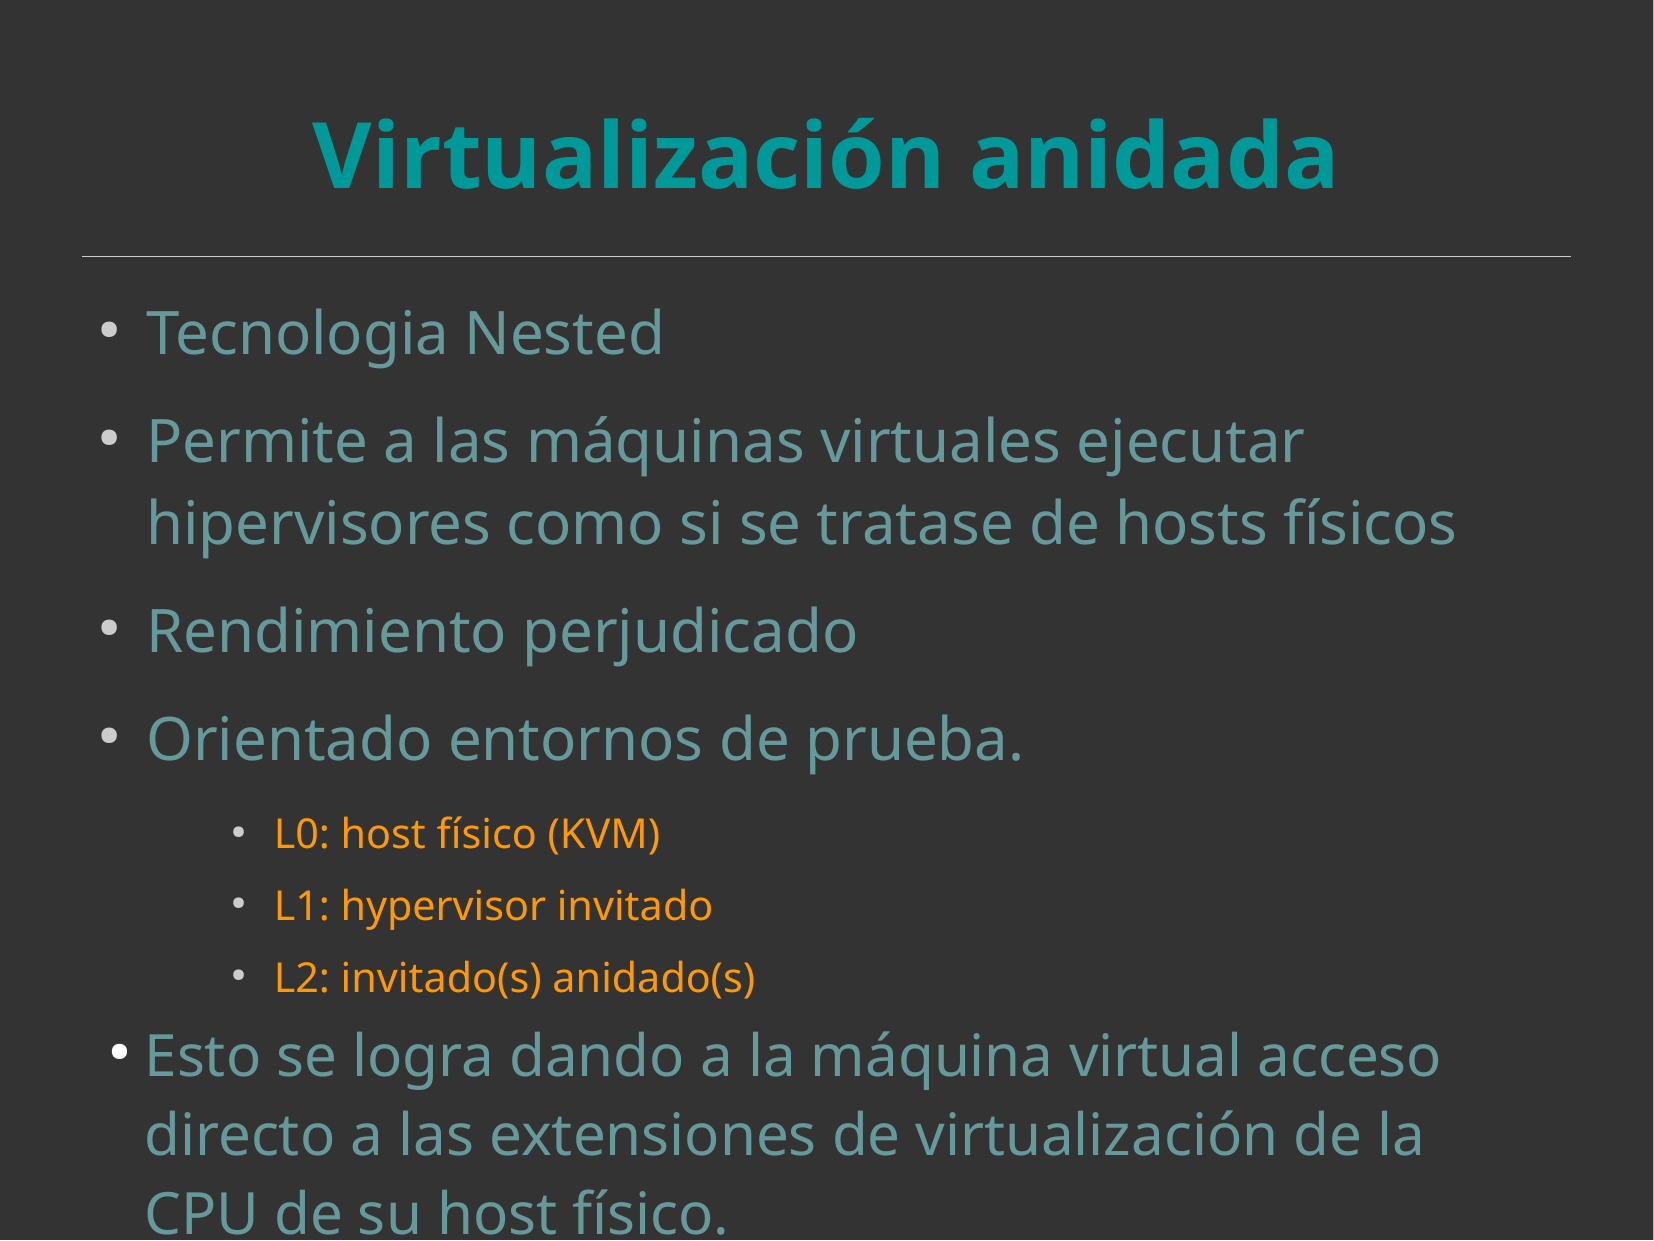

# Virtualización anidada
Tecnologia Nested
Permite a las máquinas virtuales ejecutar hipervisores como si se tratase de hosts físicos
Rendimiento perjudicado
Orientado entornos de prueba.
L0: host físico (KVM)
L1: hypervisor invitado
L2: invitado(s) anidado(s)
Esto se logra dando a la máquina virtual acceso directo a las extensiones de virtualización de la CPU de su host físico.